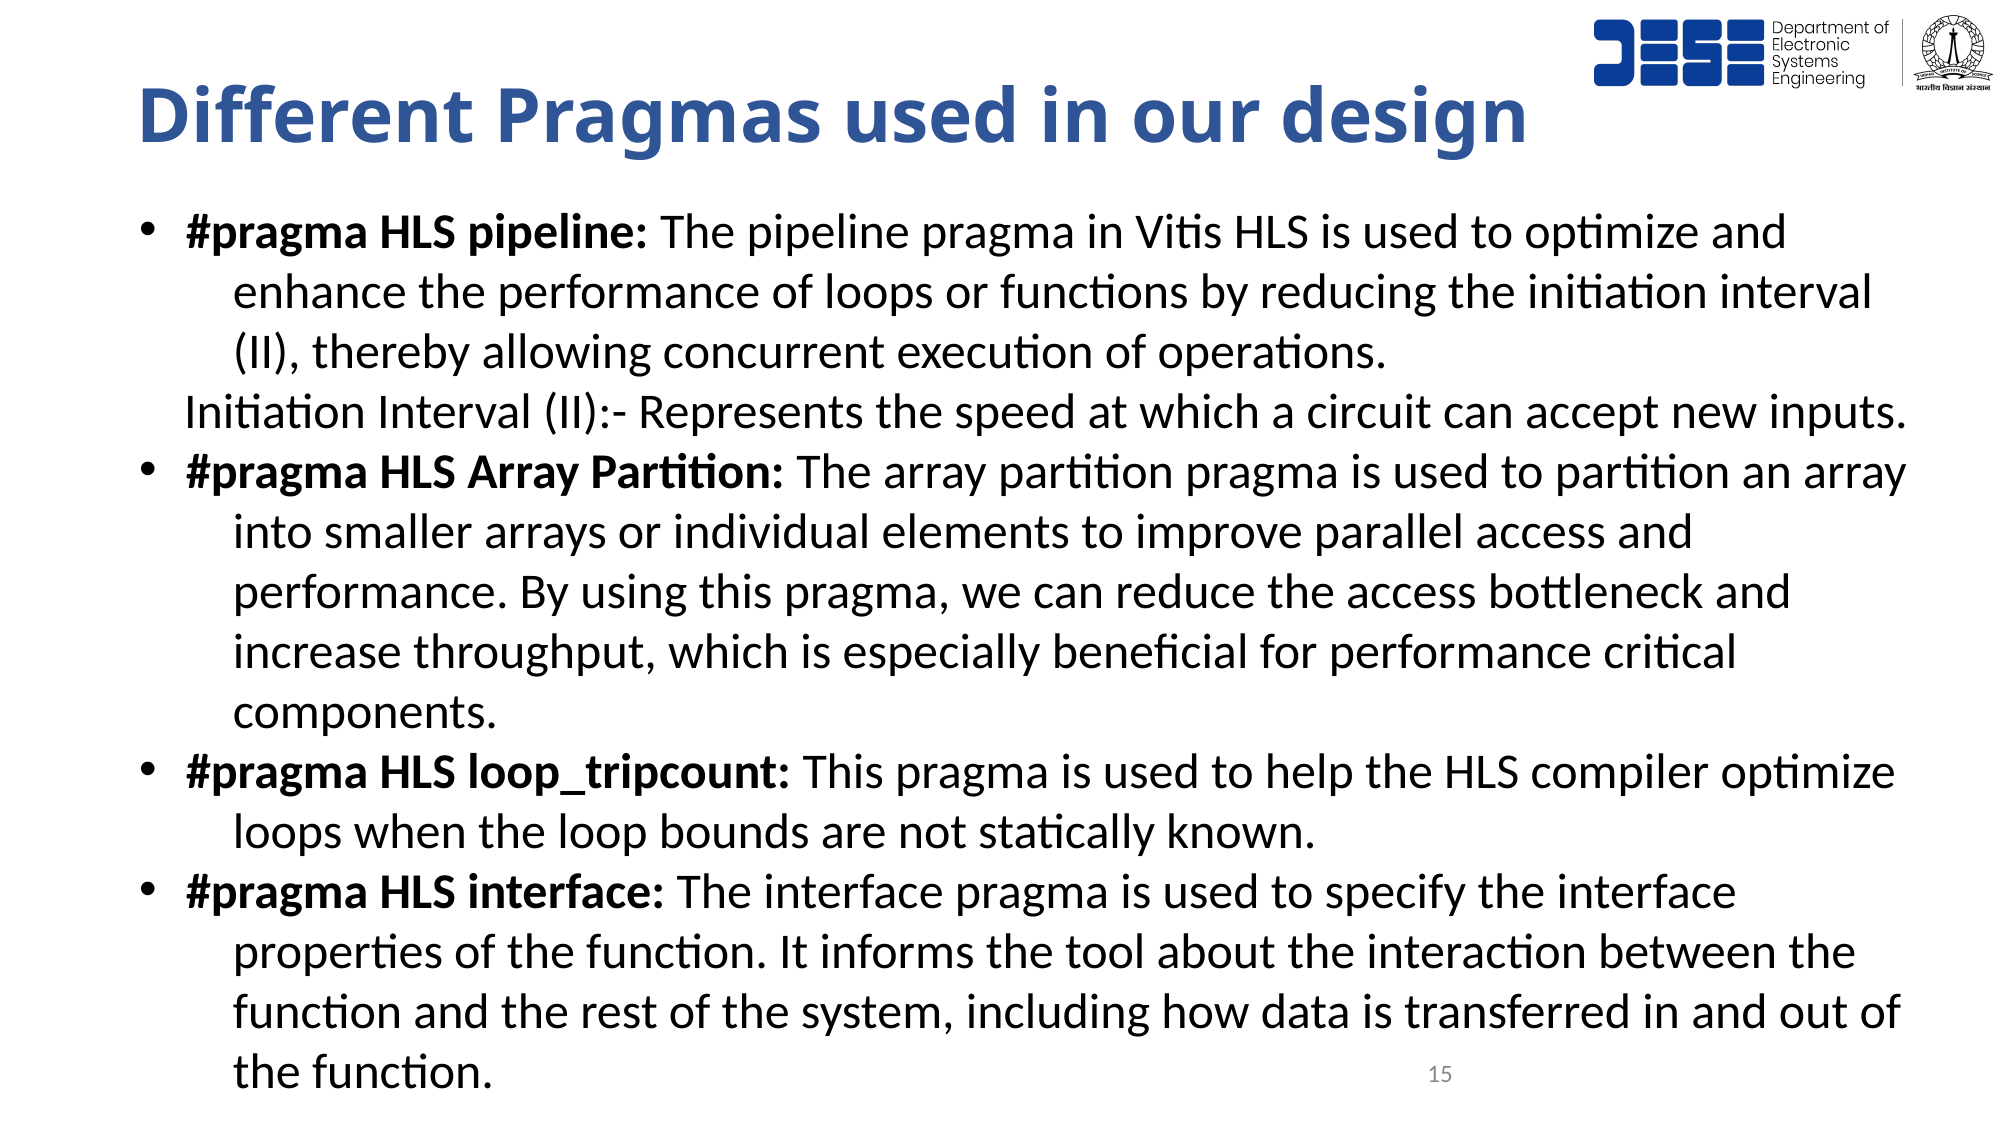

# Different Pragmas used in our design
#pragma HLS pipeline: The pipeline pragma in Vitis HLS is used to optimize and enhance the performance of loops or functions by reducing the initiation interval (II), thereby allowing concurrent execution of operations.
 Initiation Interval (II):- Represents the speed at which a circuit can accept new inputs.
#pragma HLS Array Partition: The array partition pragma is used to partition an array into smaller arrays or individual elements to improve parallel access and performance. By using this pragma, we can reduce the access bottleneck and increase throughput, which is especially beneficial for performance critical components.
#pragma HLS loop_tripcount: This pragma is used to help the HLS compiler optimize loops when the loop bounds are not statically known.
#pragma HLS interface: The interface pragma is used to specify the interface properties of the function. It informs the tool about the interaction between the function and the rest of the system, including how data is transferred in and out of the function.
15